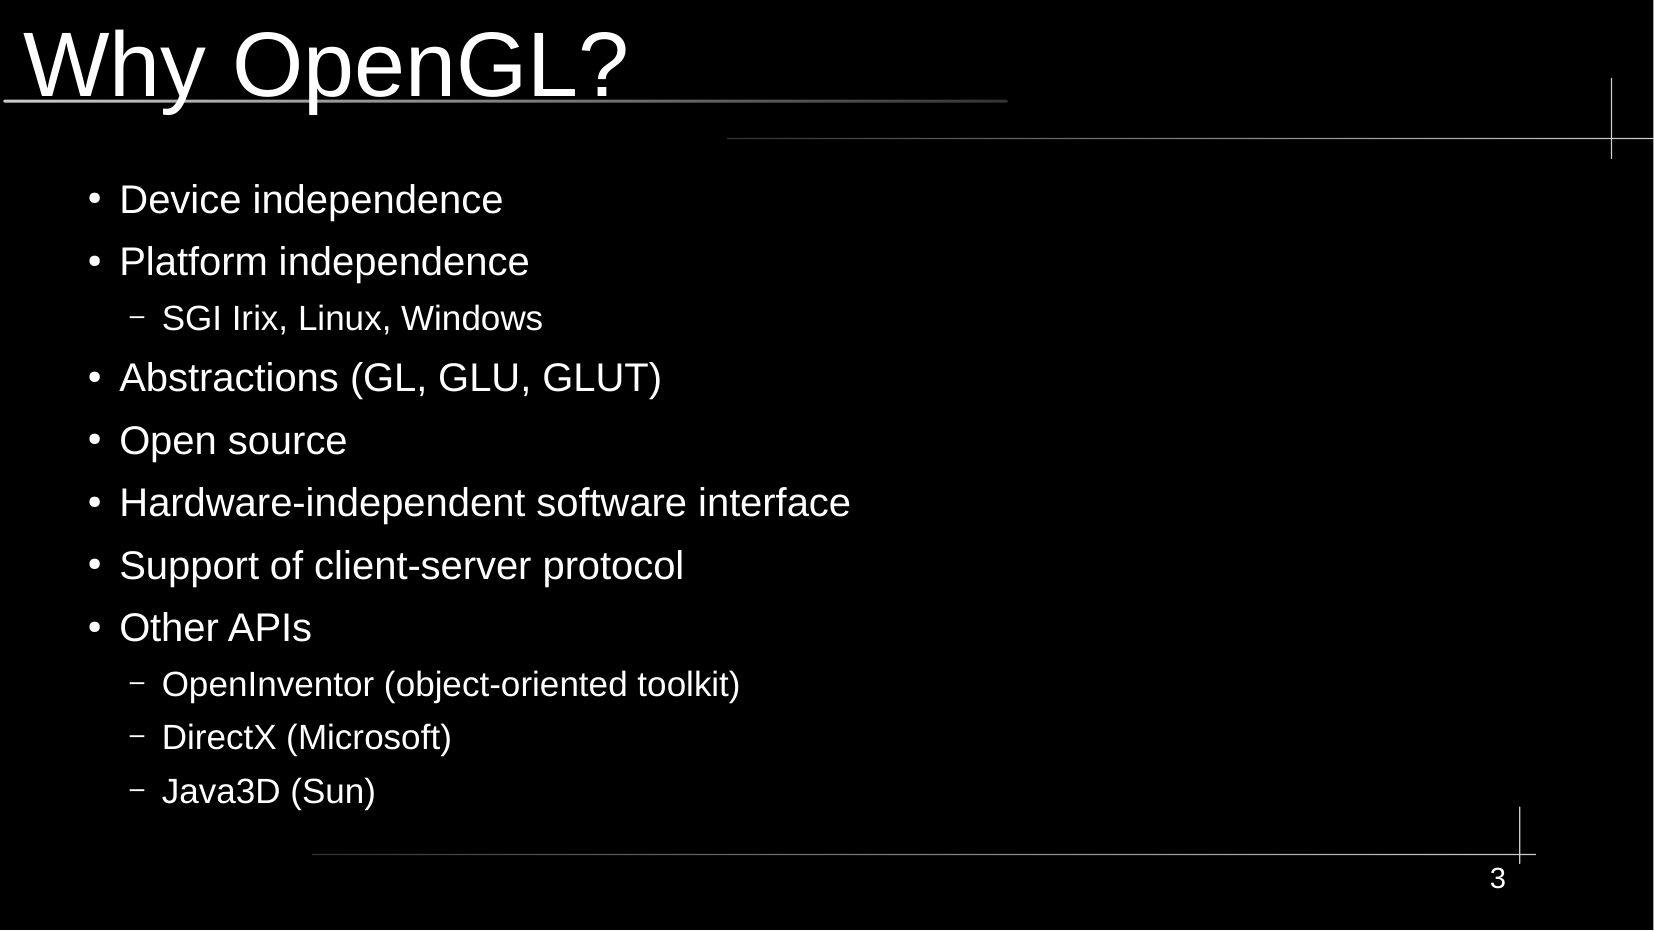

# Why OpenGL?
Device independence
Platform independence
SGI Irix, Linux, Windows
Abstractions (GL, GLU, GLUT)
Open source
Hardware-independent software interface
Support of client-server protocol
Other APIs
OpenInventor (object-oriented toolkit)
DirectX (Microsoft)
Java3D (Sun)
3